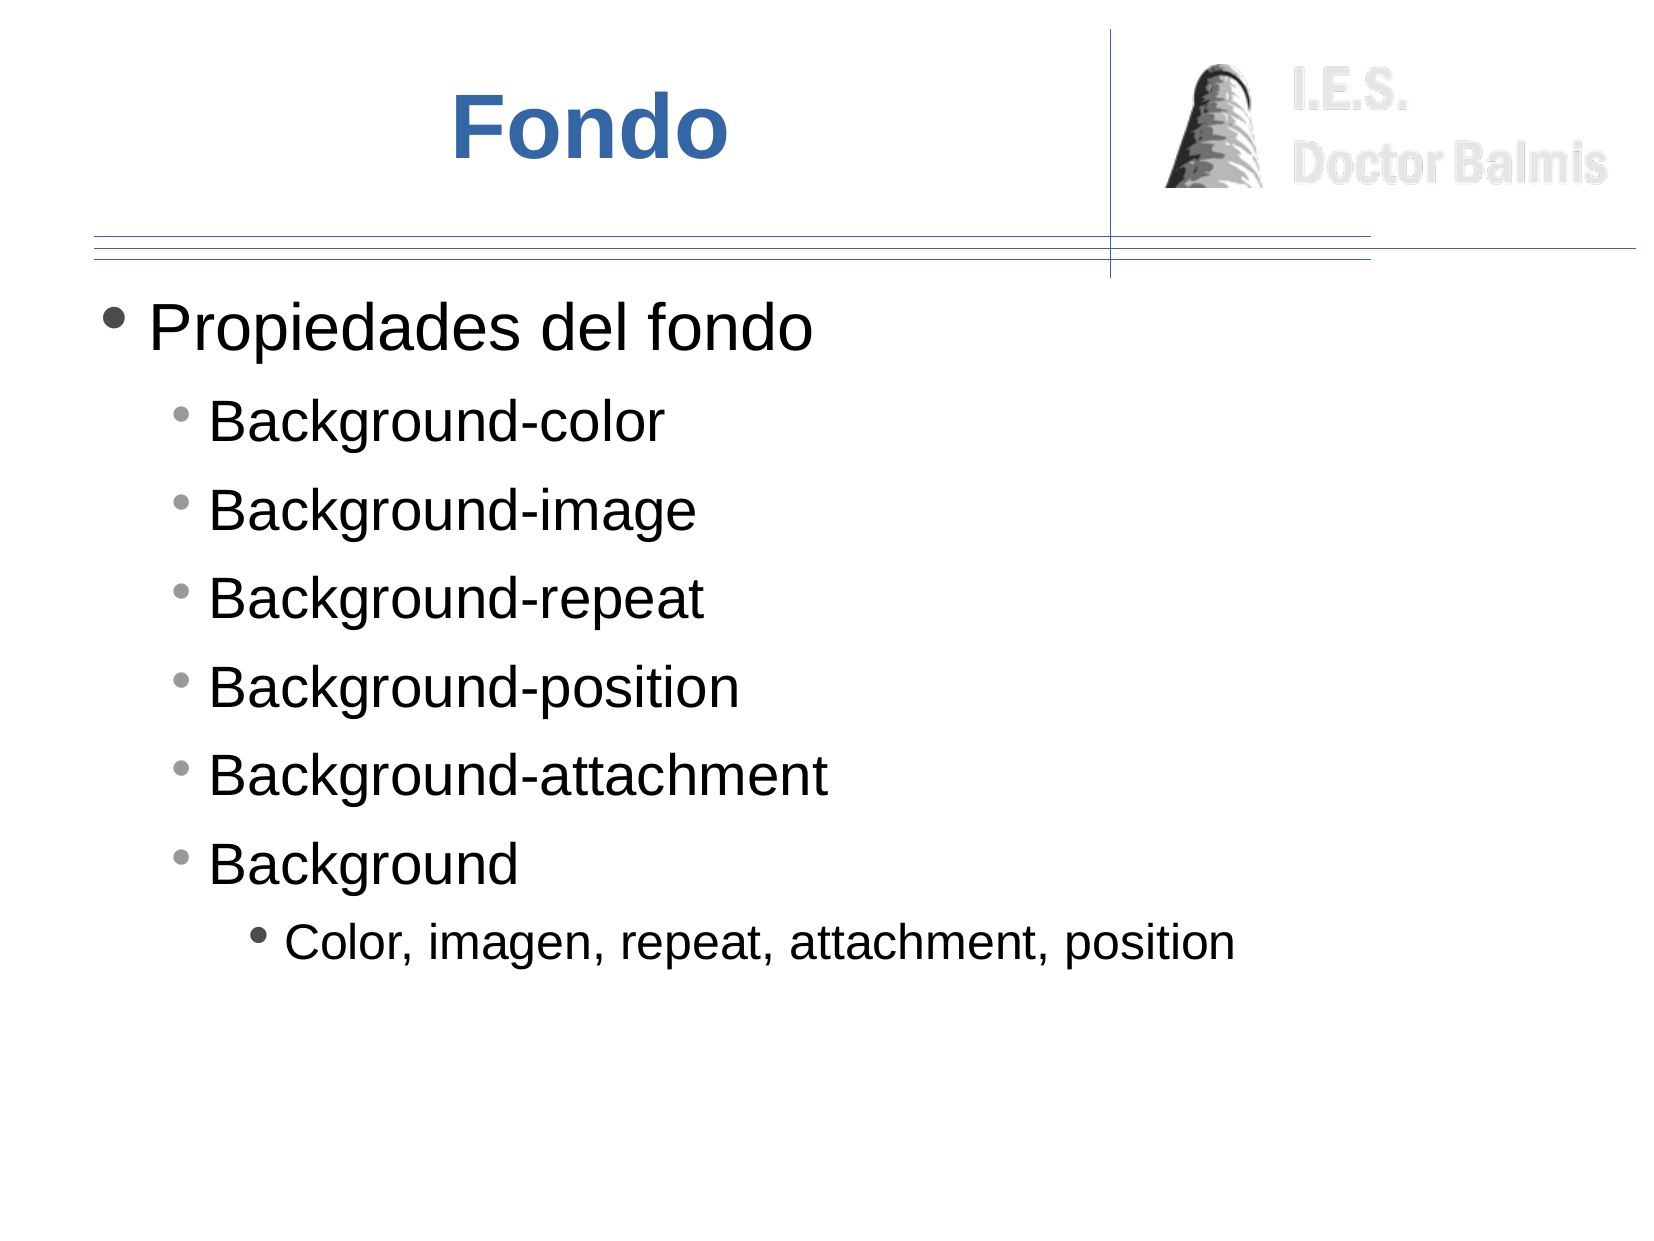

# Fondo
 Propiedades del fondo
 Background-color
 Background-image
 Background-repeat
 Background-position
 Background-attachment
 Background
 Color, imagen, repeat, attachment, position